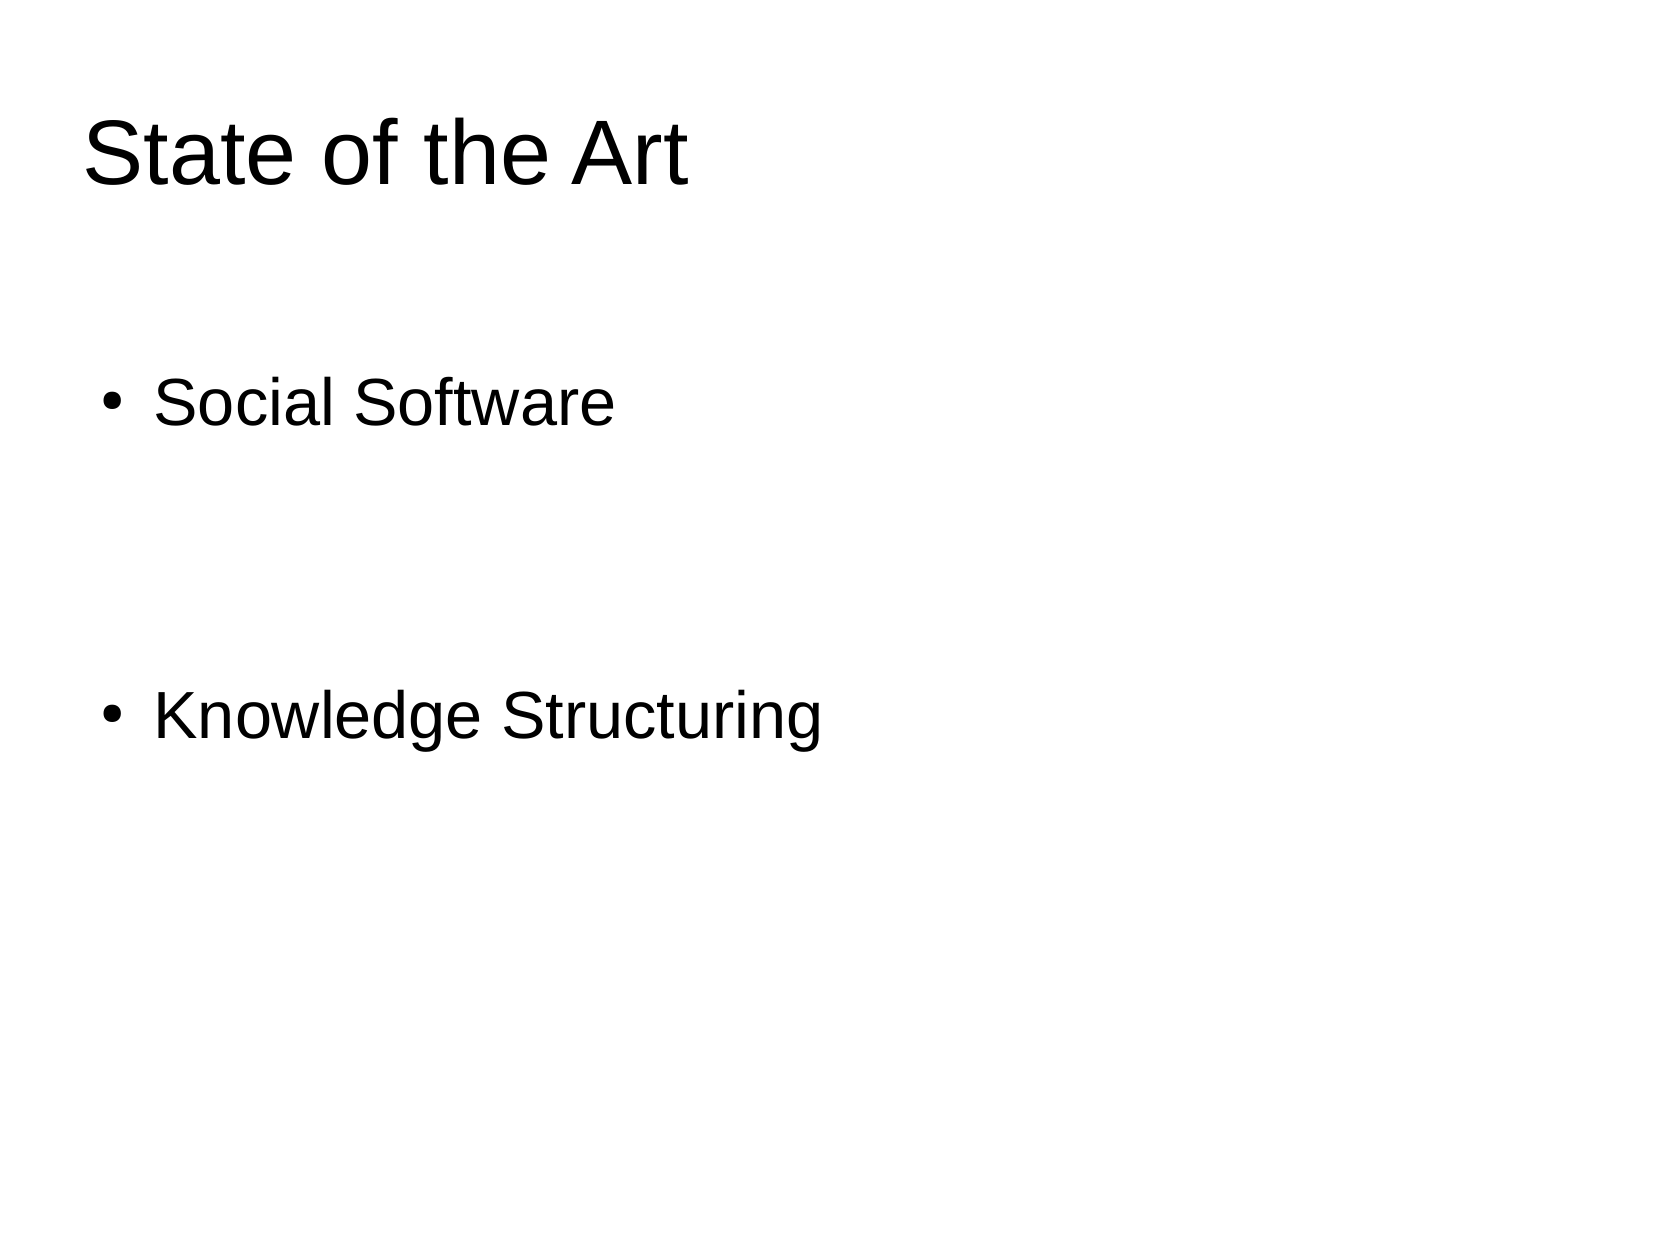

# State of the Art
Social Software
Knowledge Structuring